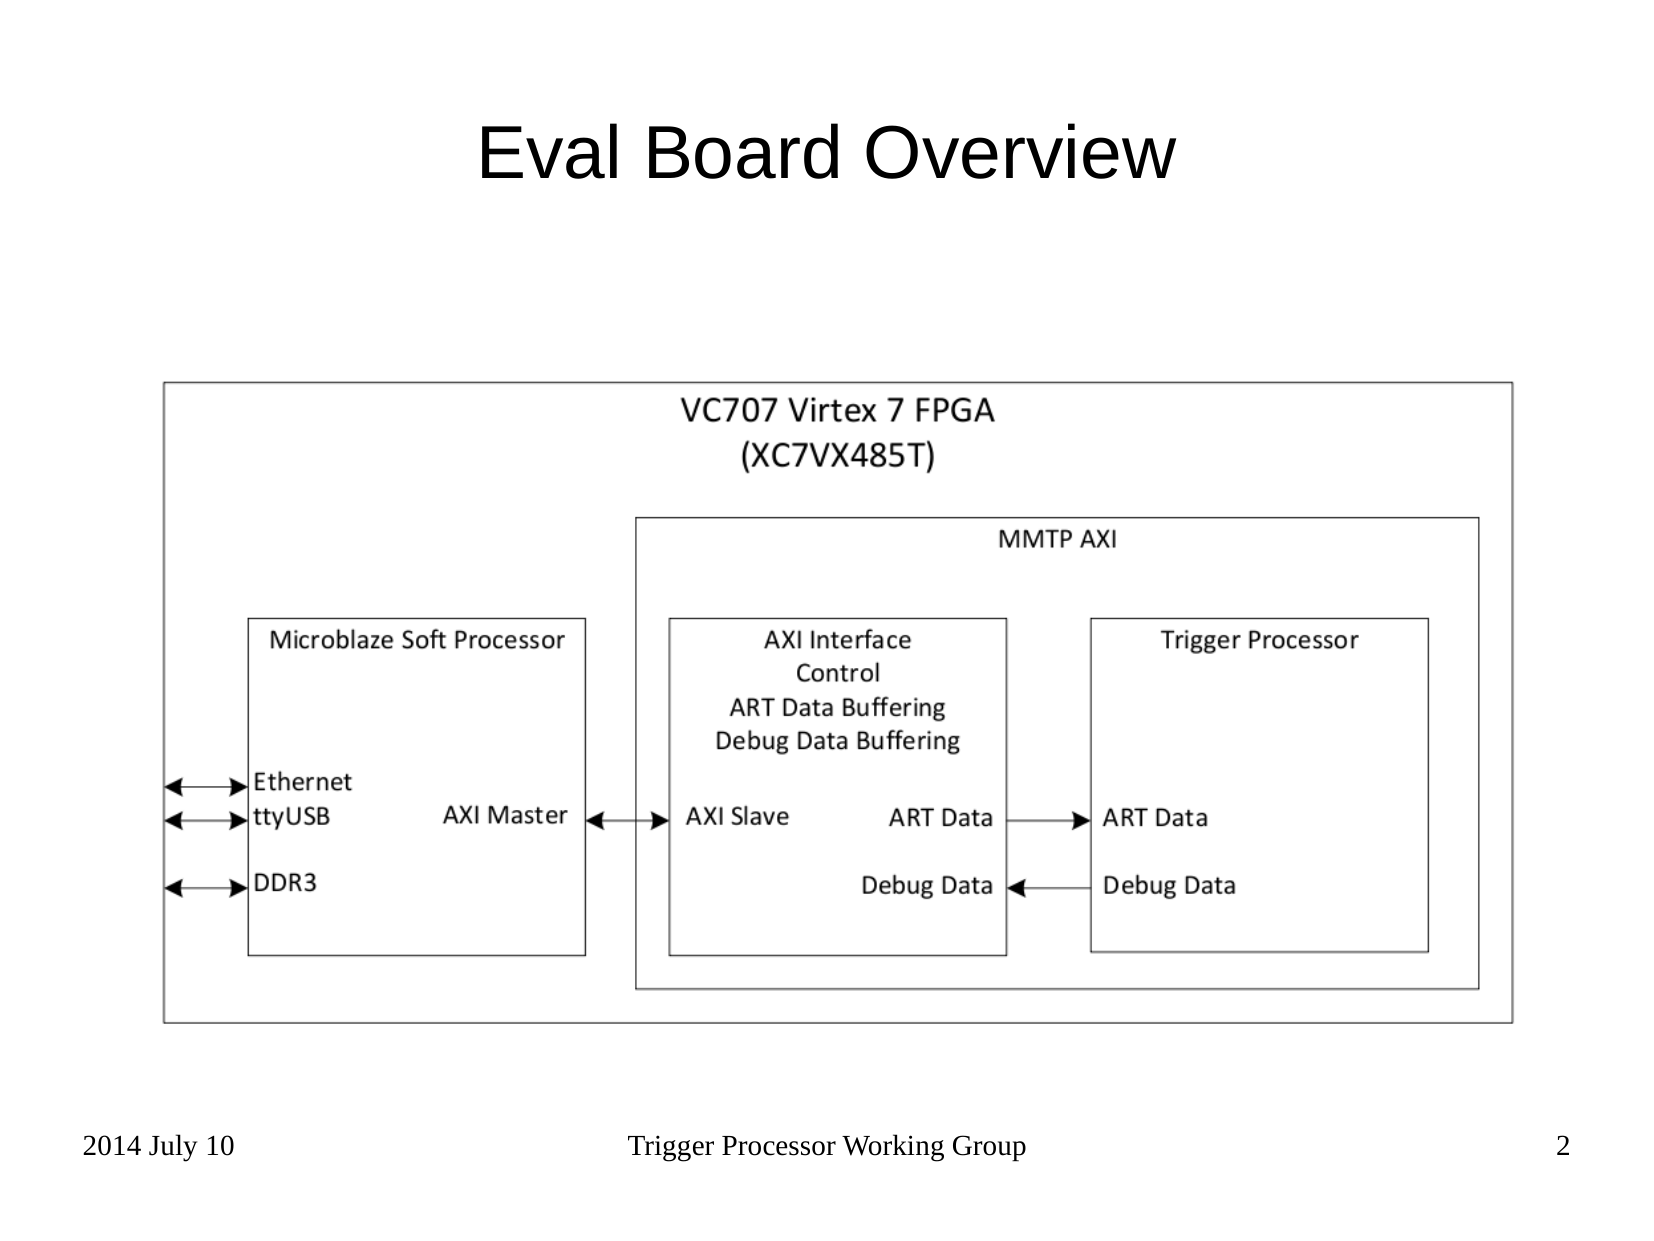

# Eval Board Overview
2014 July 10
Trigger Processor Working Group
2